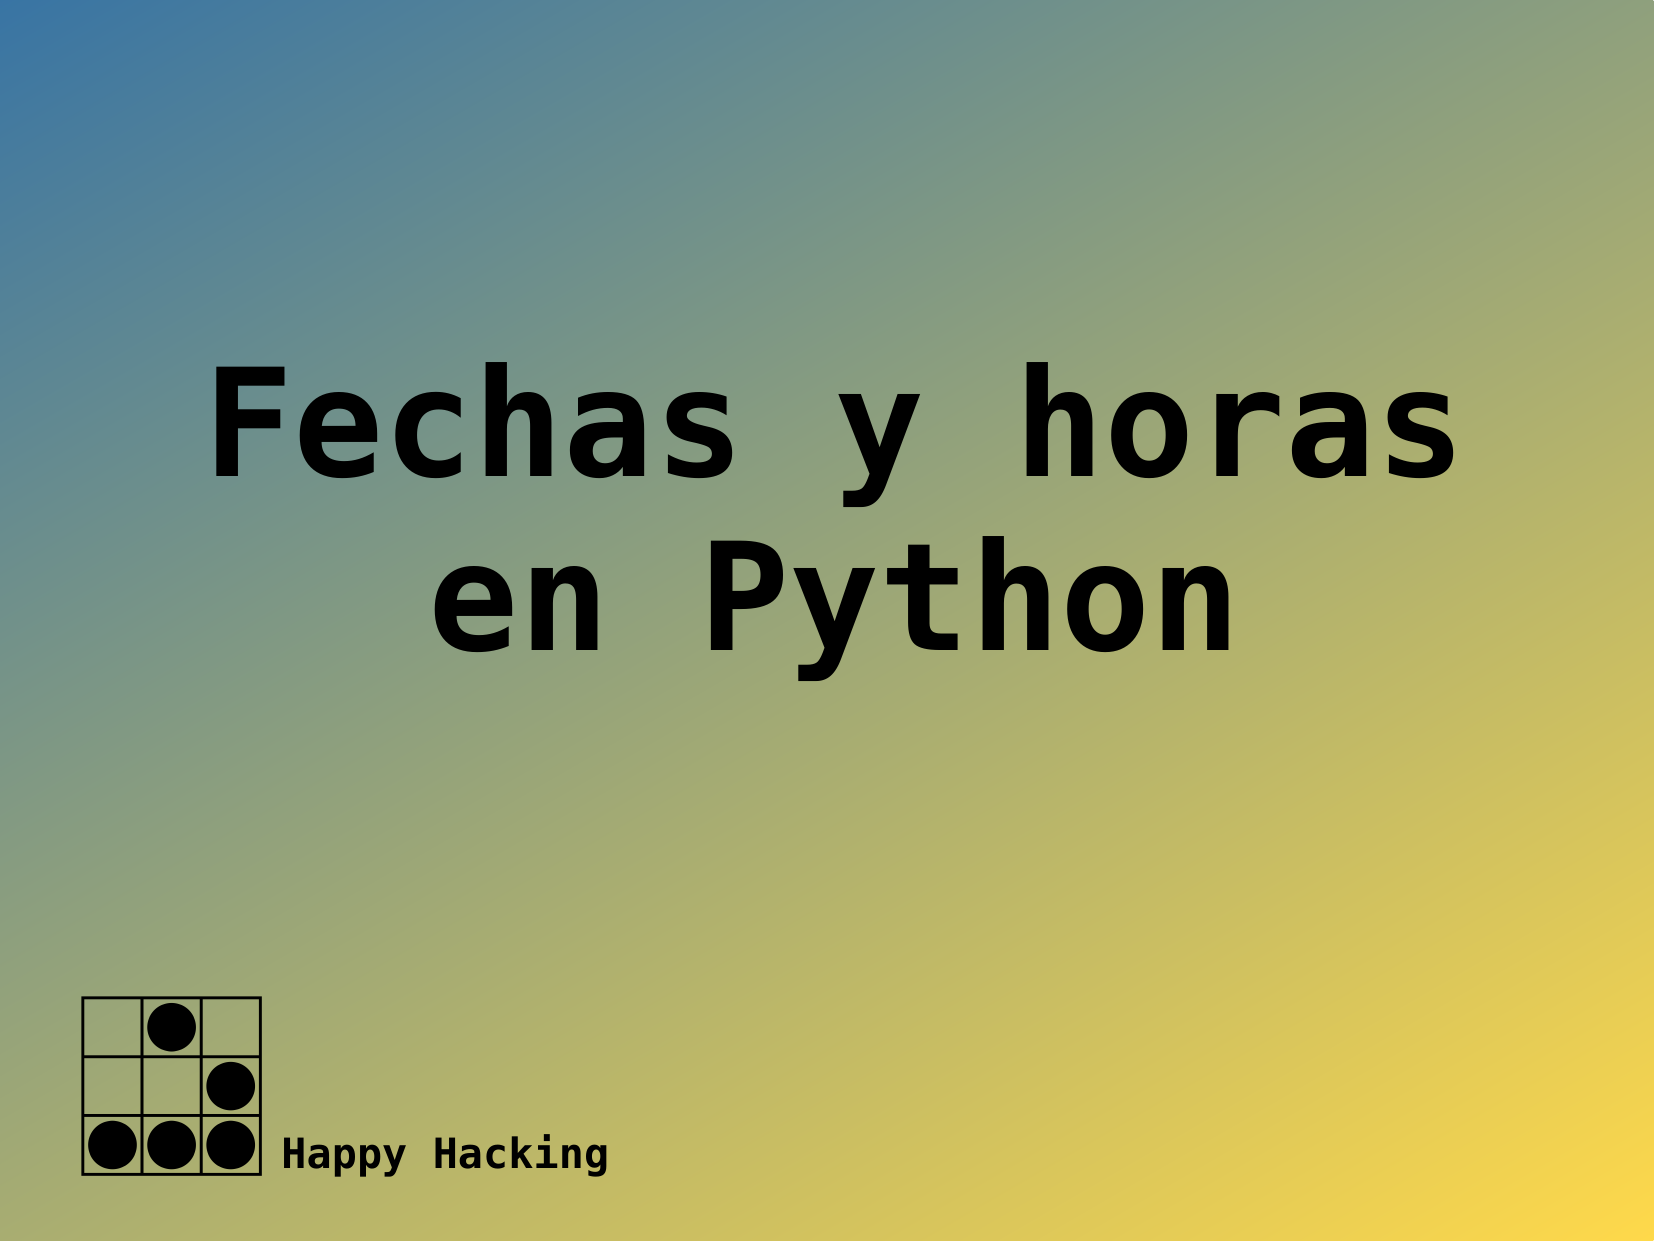

# Fechas y horas en Python
Happy Hacking